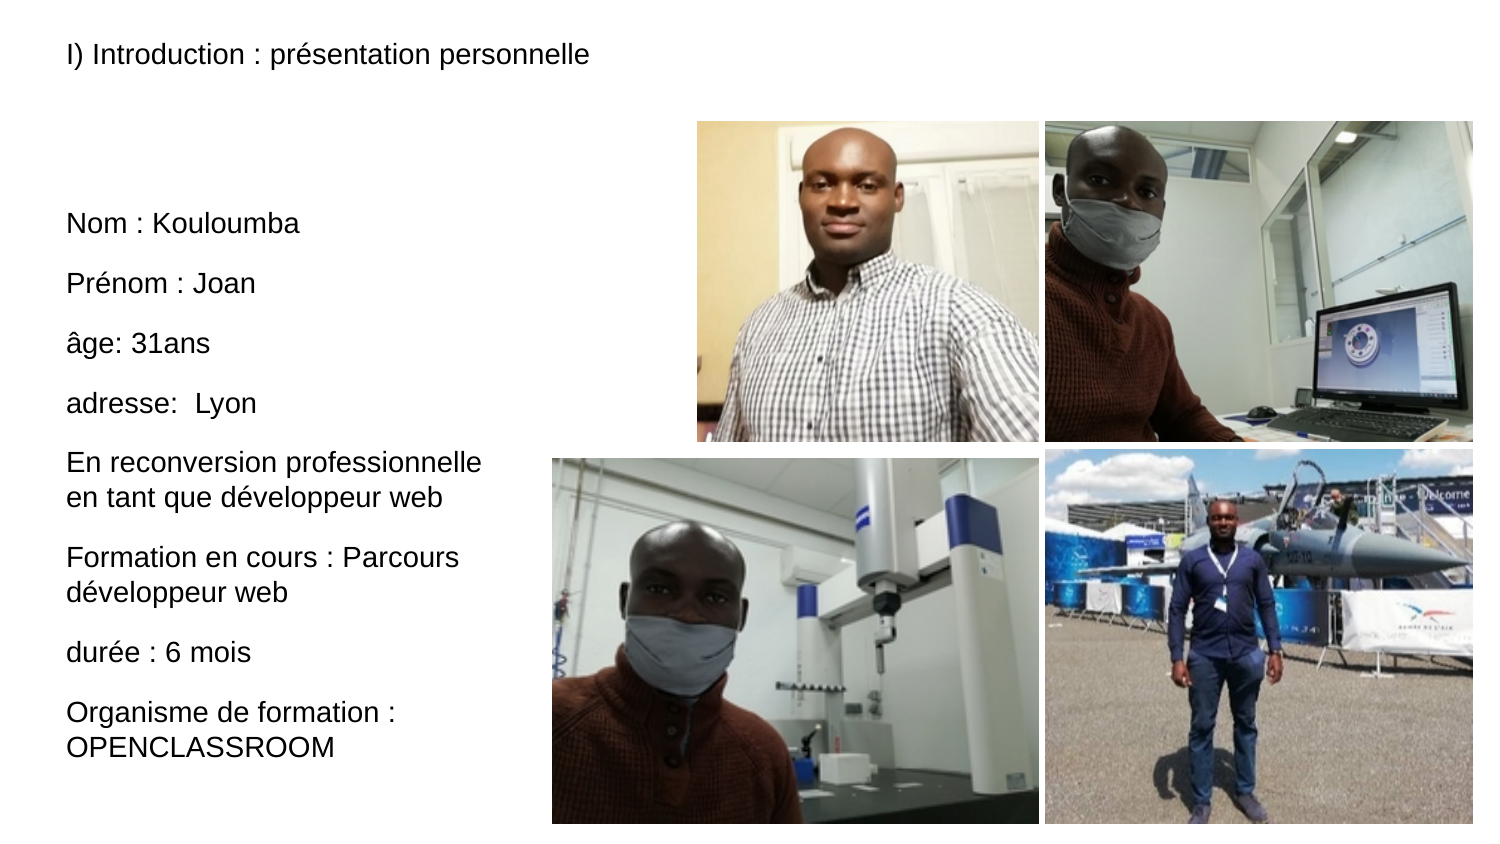

# I) Introduction : présentation personnelle
Nom : Kouloumba
Prénom : Joan
âge: 31ans
adresse: Lyon
En reconversion professionnelle en tant que développeur web
Formation en cours : Parcours développeur web
durée : 6 mois
Organisme de formation : OPENCLASSROOM